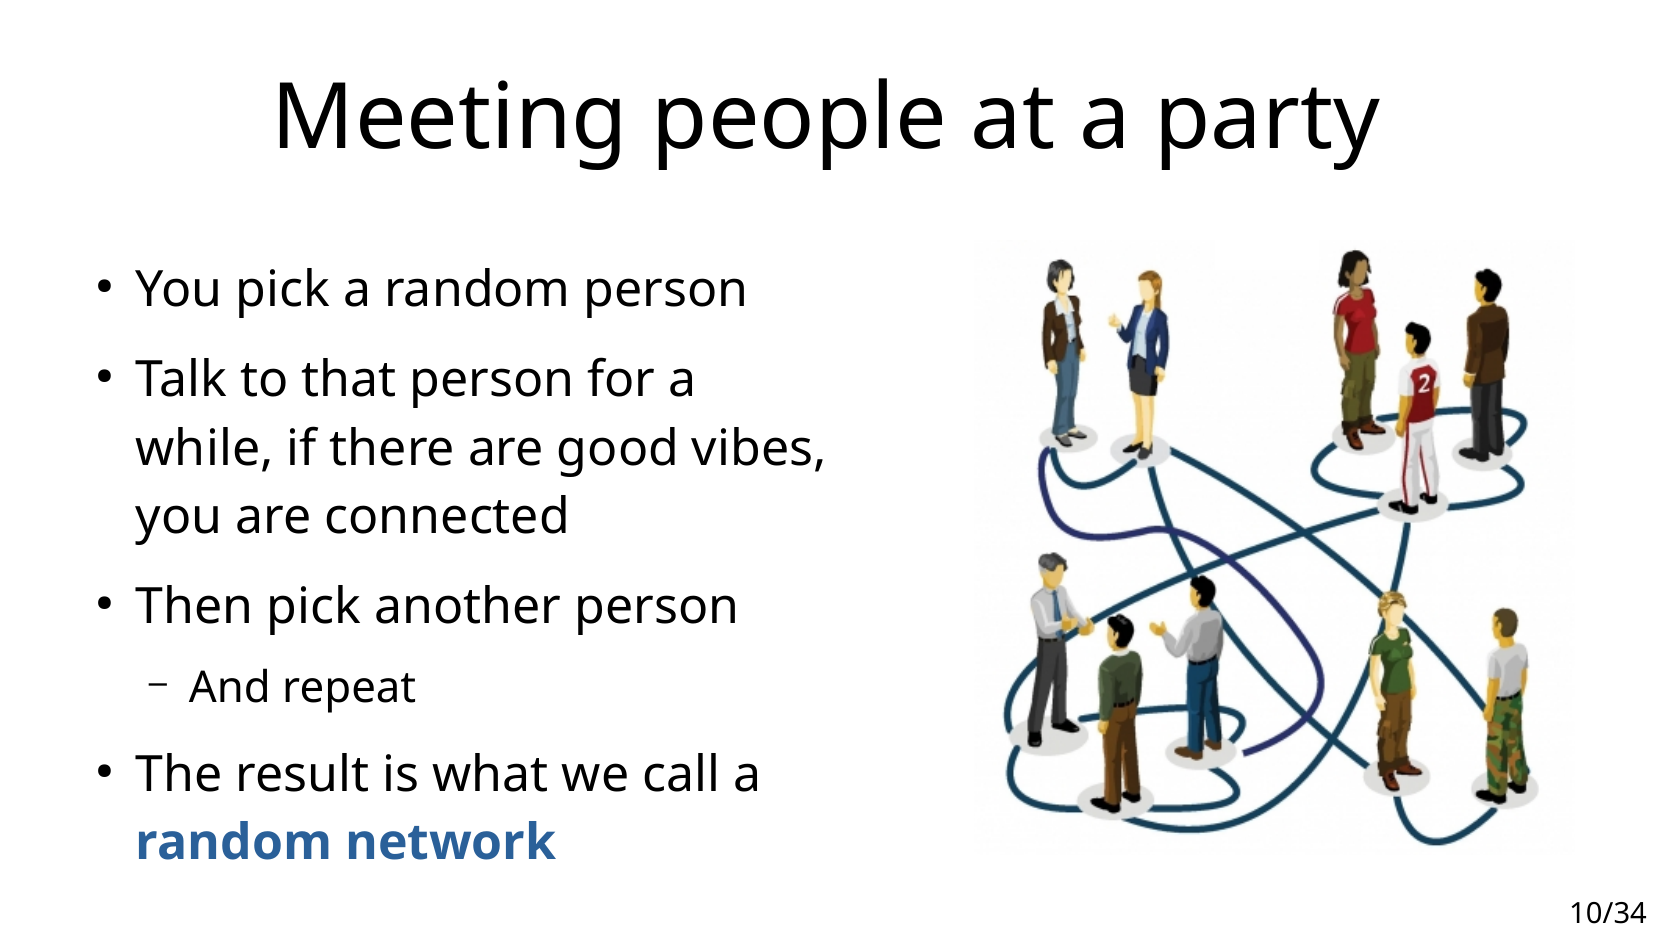

# Meeting people at a party
You pick a random person
Talk to that person for a while, if there are good vibes, you are connected
Then pick another person
And repeat
The result is what we call a random network
10